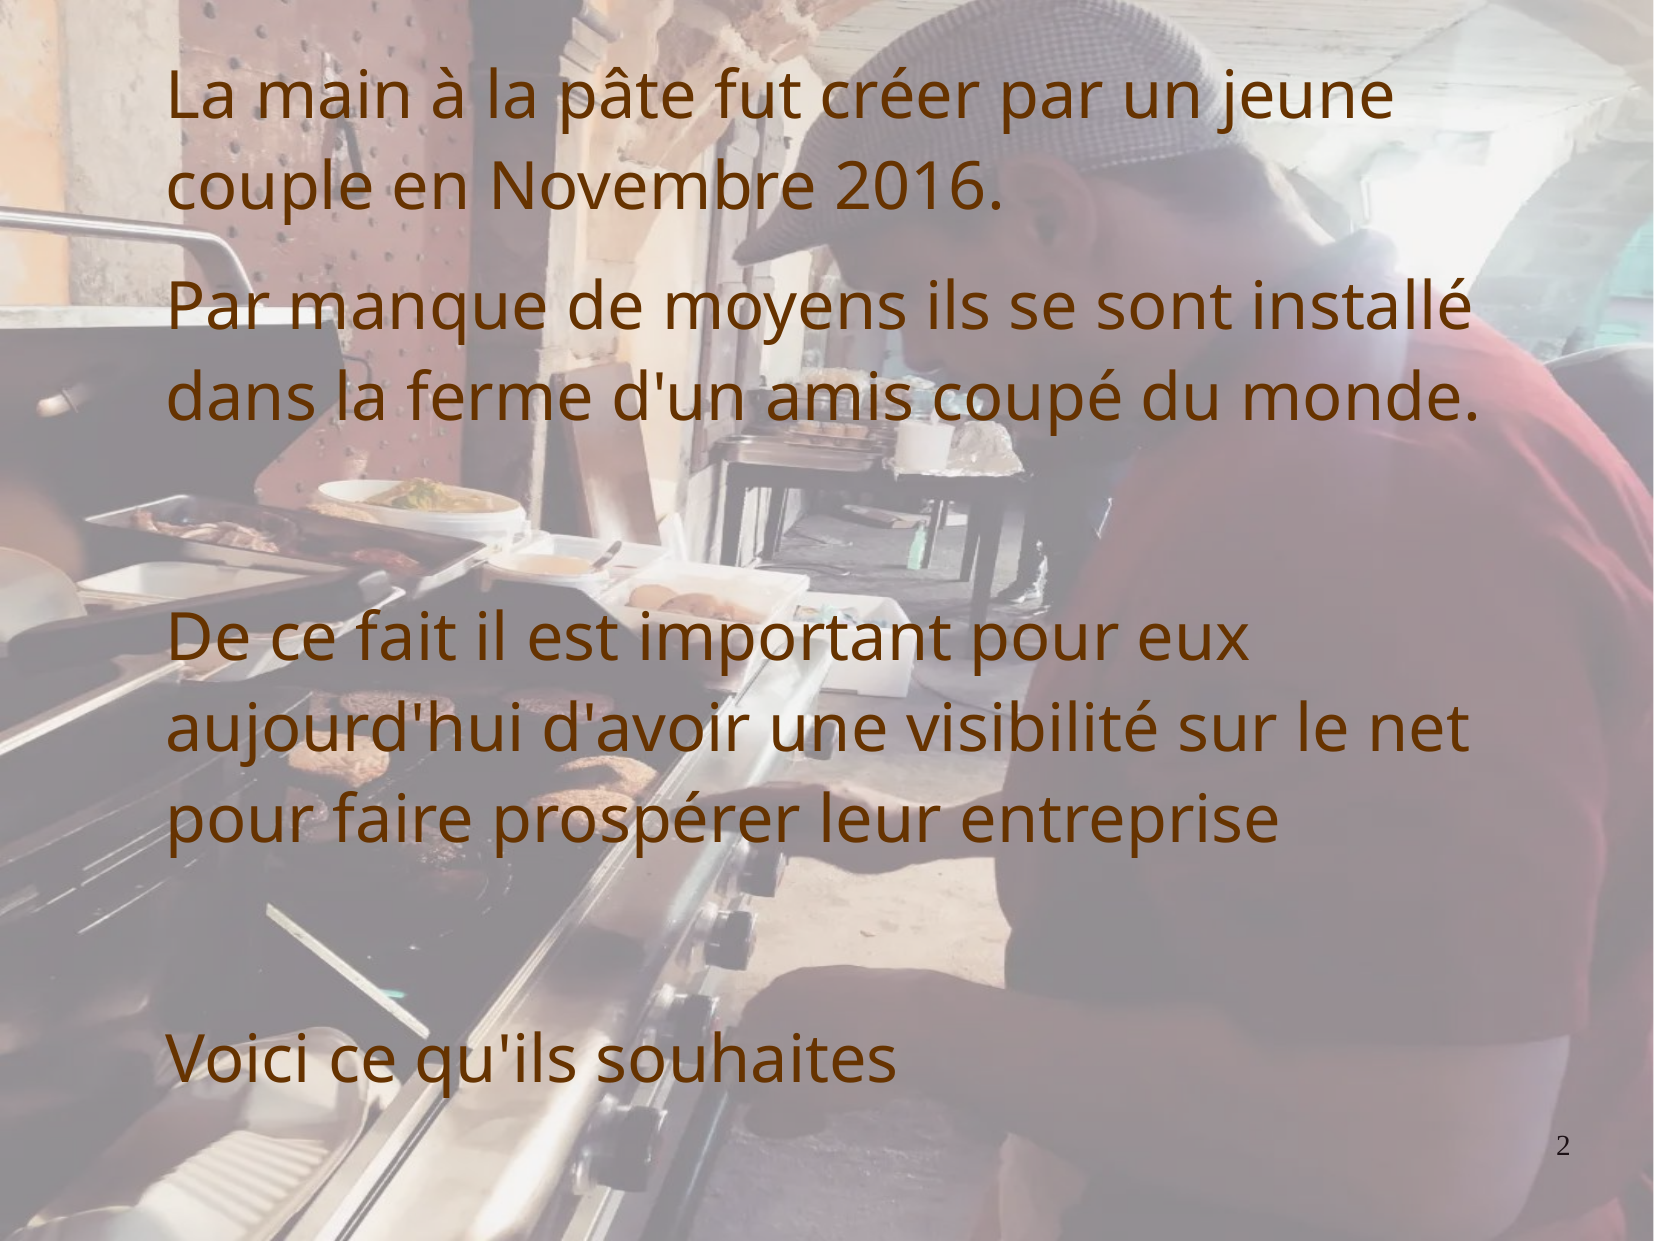

# La main à la pâte fut créer par un jeune couple en Novembre 2016.
Par manque de moyens ils se sont installé dans la ferme d'un amis coupé du monde.
De ce fait il est important pour eux aujourd'hui d'avoir une visibilité sur le net pour faire prospérer leur entreprise
Voici ce qu'ils souhaites
2